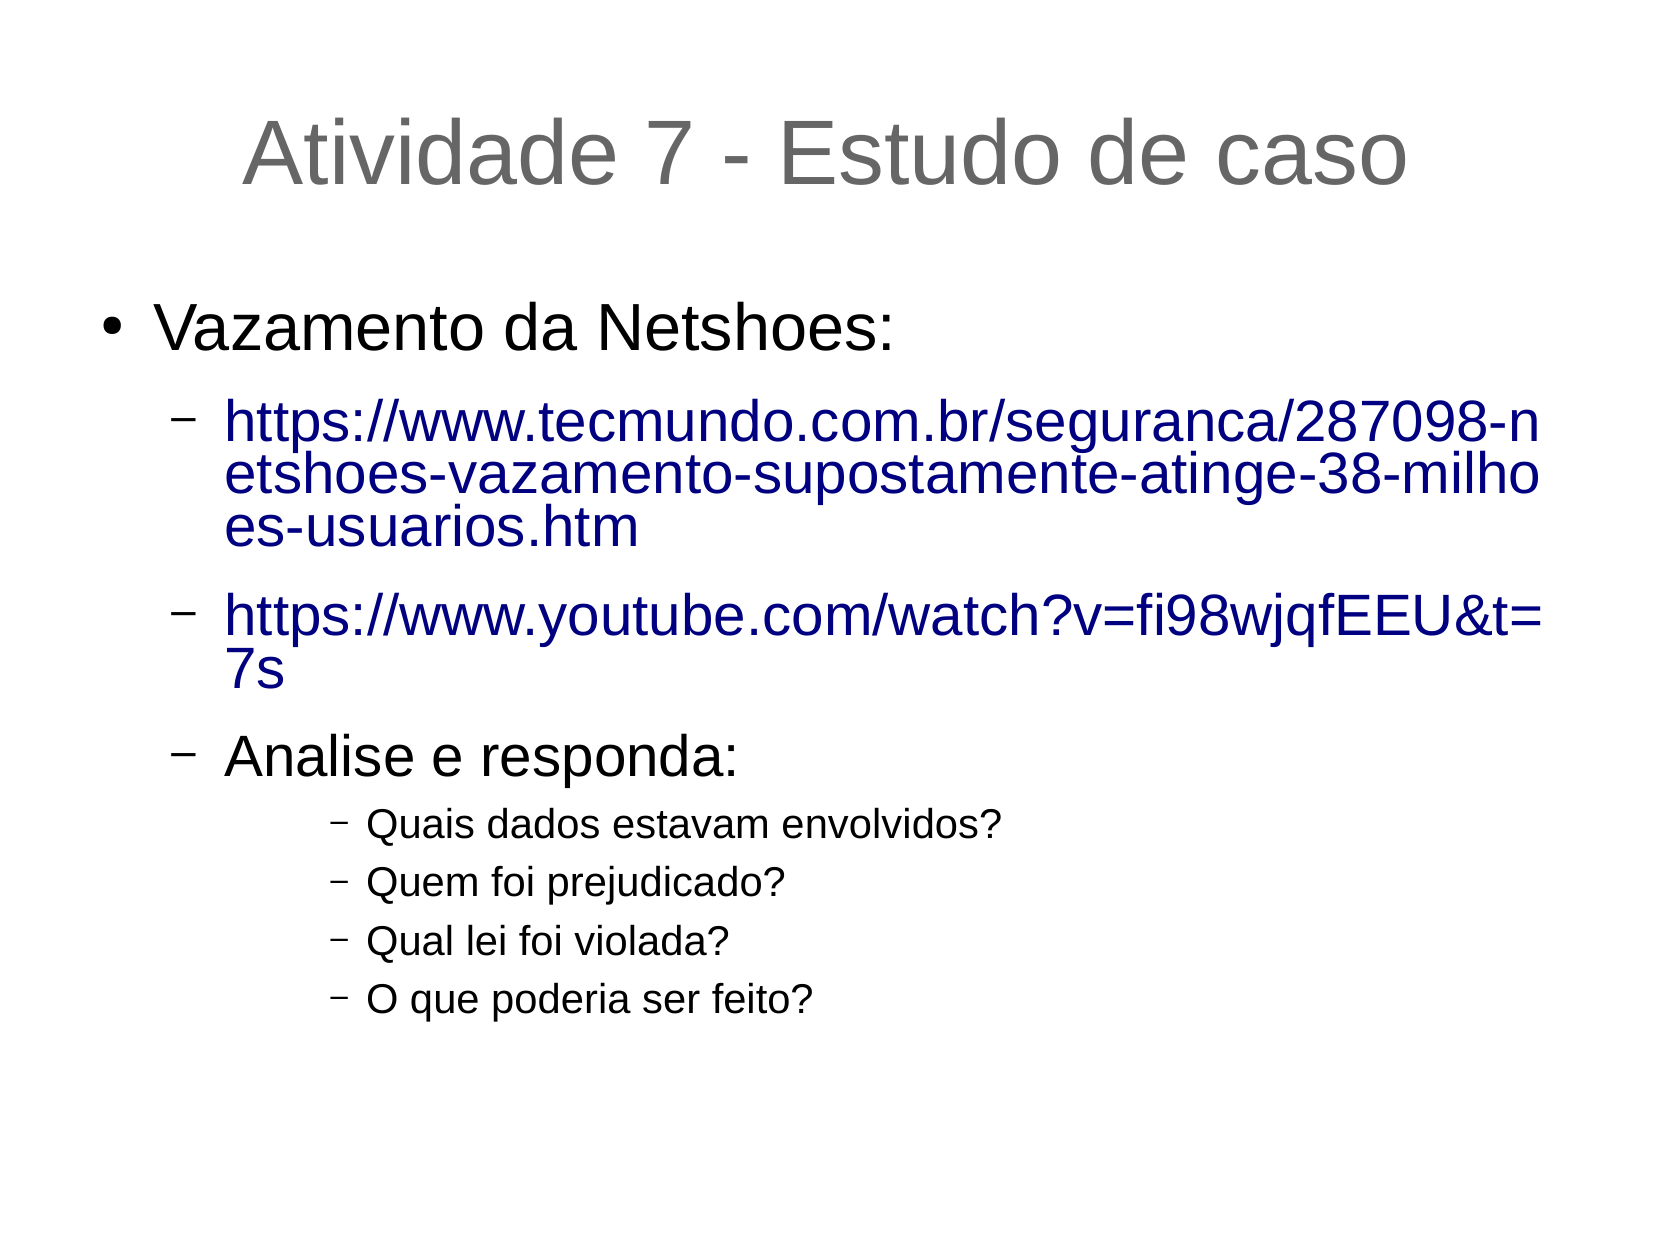

# Atividade 7 - Estudo de caso
Vazamento da Netshoes:
https://www.tecmundo.com.br/seguranca/287098-netshoes-vazamento-supostamente-atinge-38-milhoes-usuarios.htm
https://www.youtube.com/watch?v=fi98wjqfEEU&t=7s
Analise e responda:
Quais dados estavam envolvidos?
Quem foi prejudicado?
Qual lei foi violada?
O que poderia ser feito?